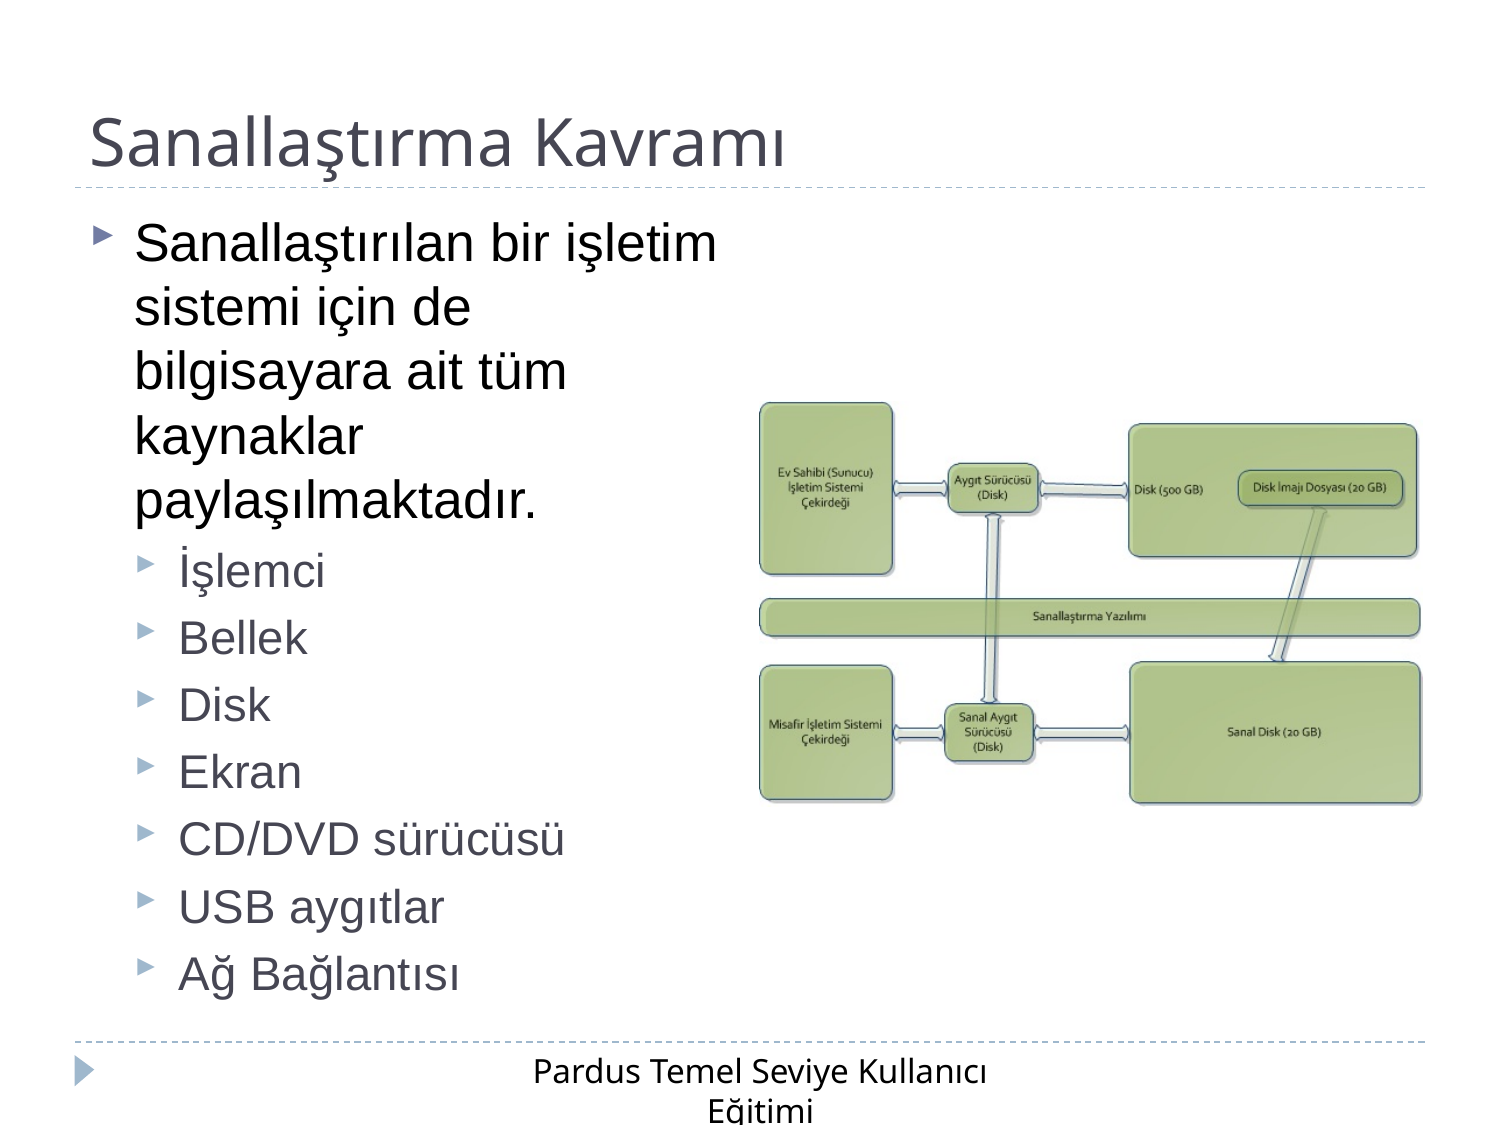

# Sanallaştırma Kavramı
Sanallaştırılan bir işletim sistemi için de bilgisayara ait tüm kaynaklar paylaşılmaktadır.
İşlemci
Bellek
Disk
Ekran
CD/DVD sürücüsü
USB aygıtlar
Ağ Bağlantısı